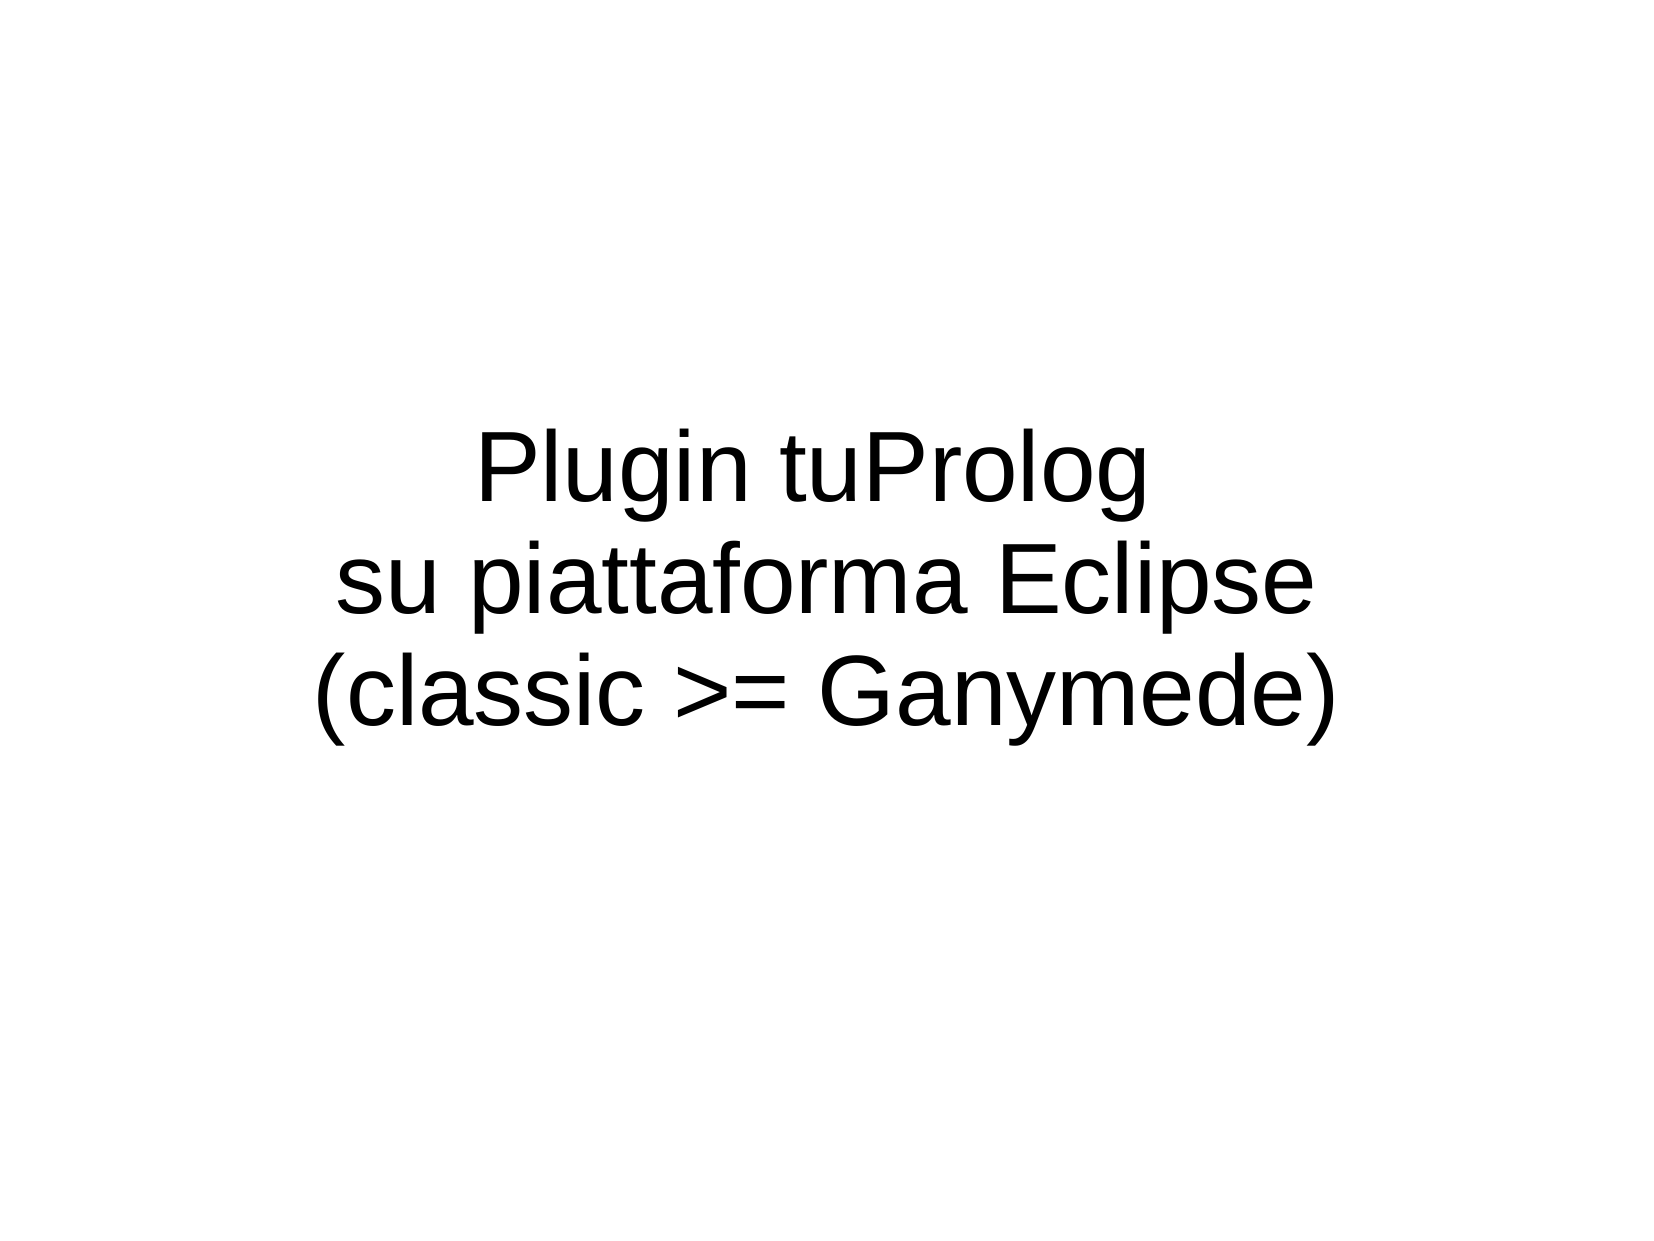

# Plugin tuProlog
su piattaforma Eclipse
(classic >= Ganymede)